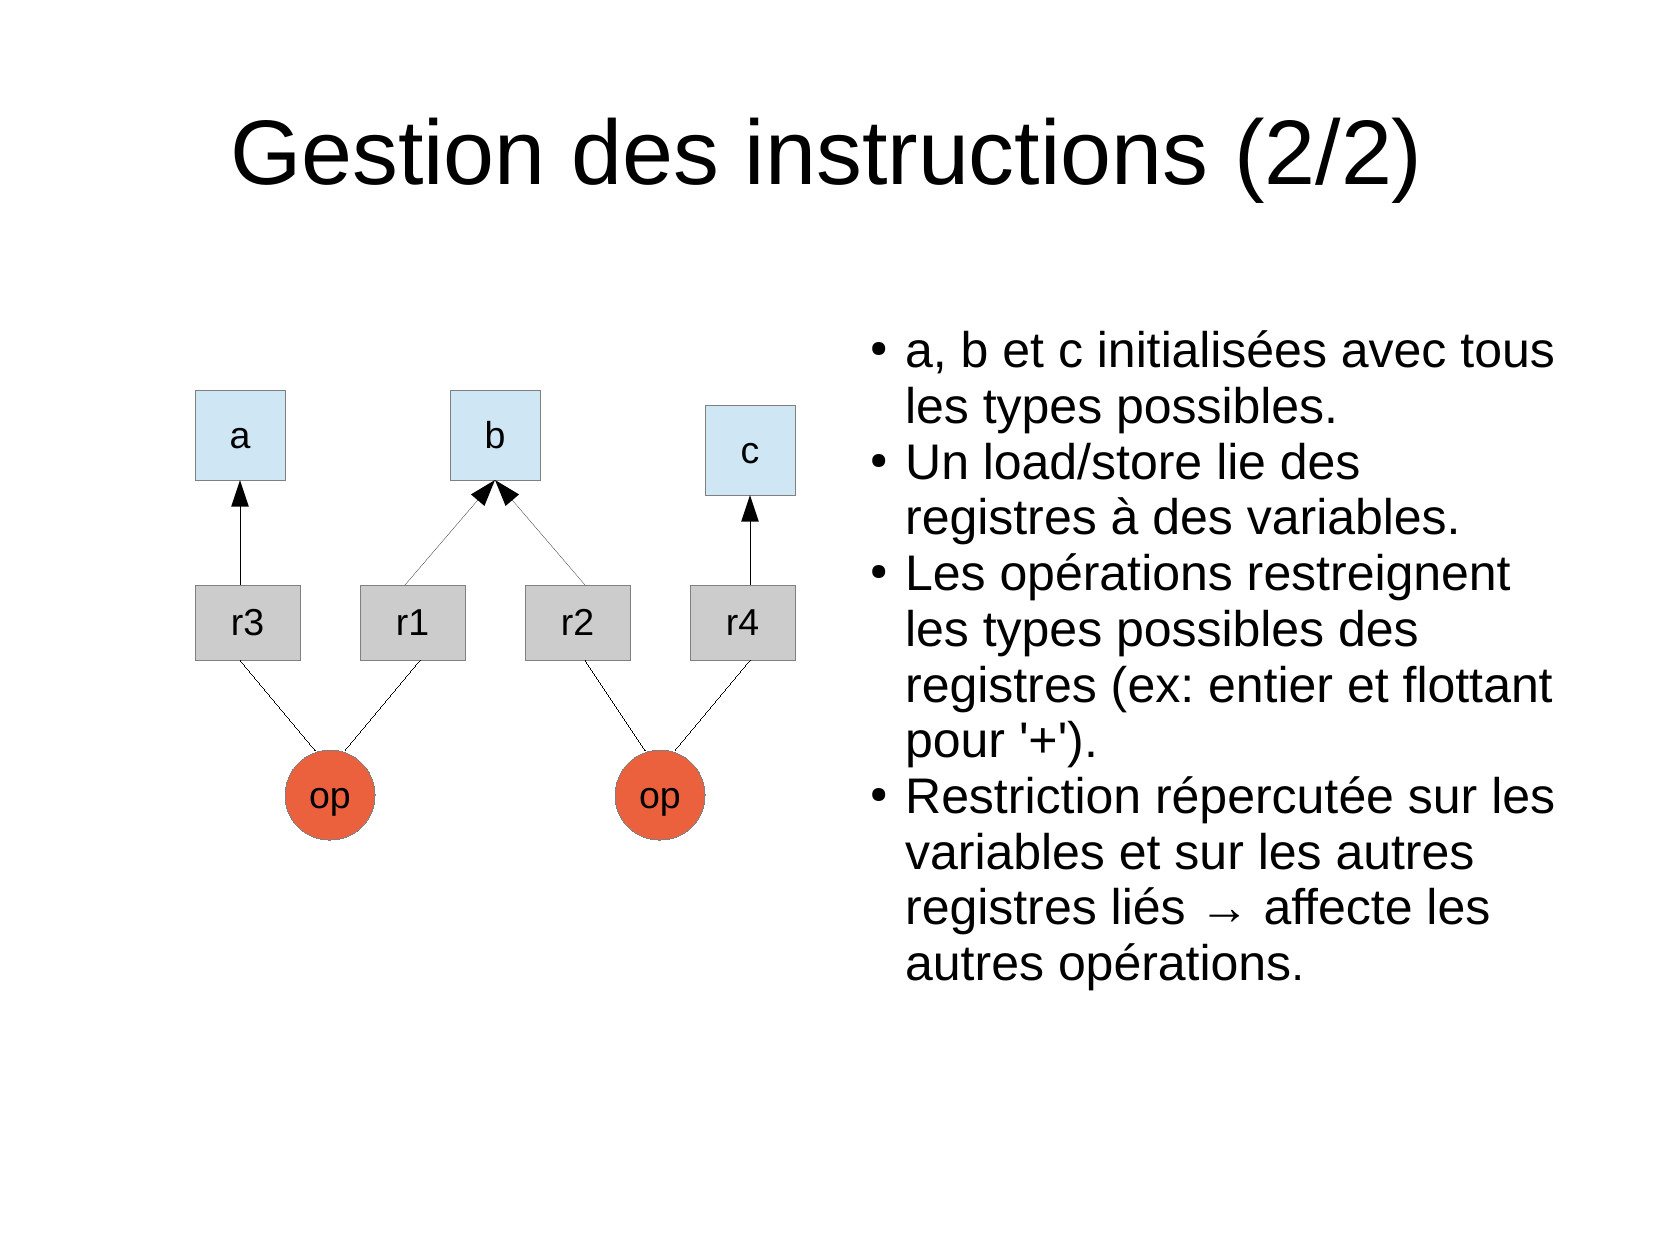

# Gestion des instructions (2/2)
a, b et c initialisées avec tous les types possibles.
Un load/store lie des registres à des variables.
Les opérations restreignent les types possibles des registres (ex: entier et flottant pour '+').
Restriction répercutée sur les variables et sur les autres registres liés → affecte les autres opérations.
a
b
c
r3
r1
r2
r4
op
op